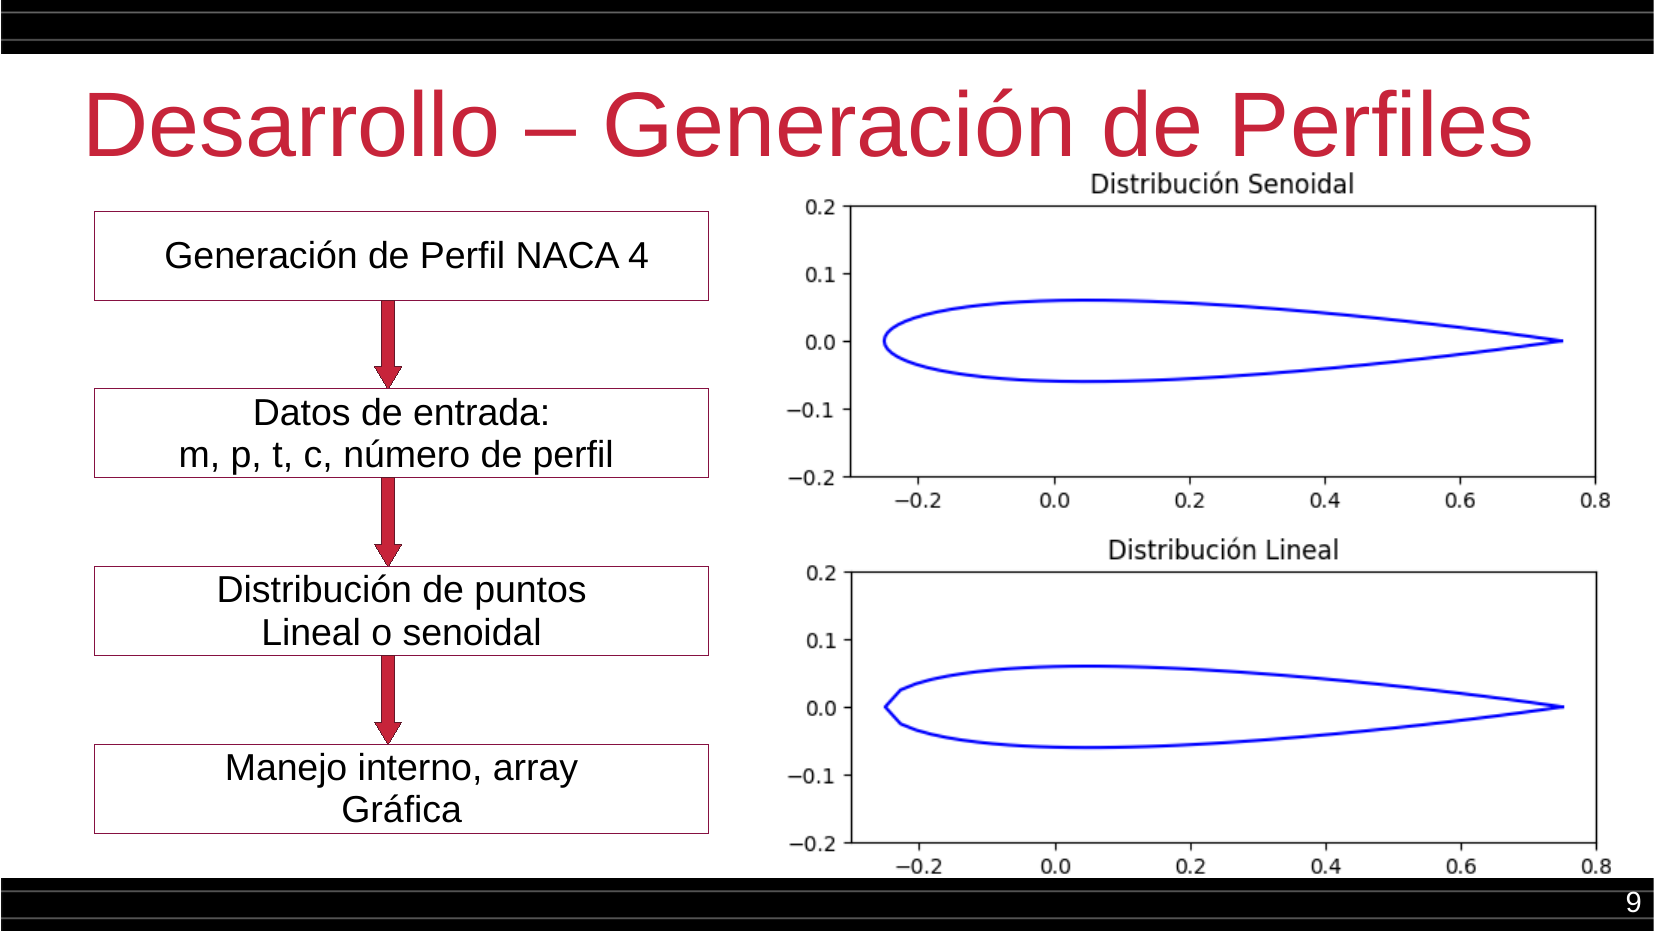

# Desarrollo – Generación de Perfiles
 Generación de Perfil NACA 4
Datos de entrada:
m, p, t, c, número de perfil
Distribución de puntos
Lineal o senoidal
Manejo interno, array
Gráfica